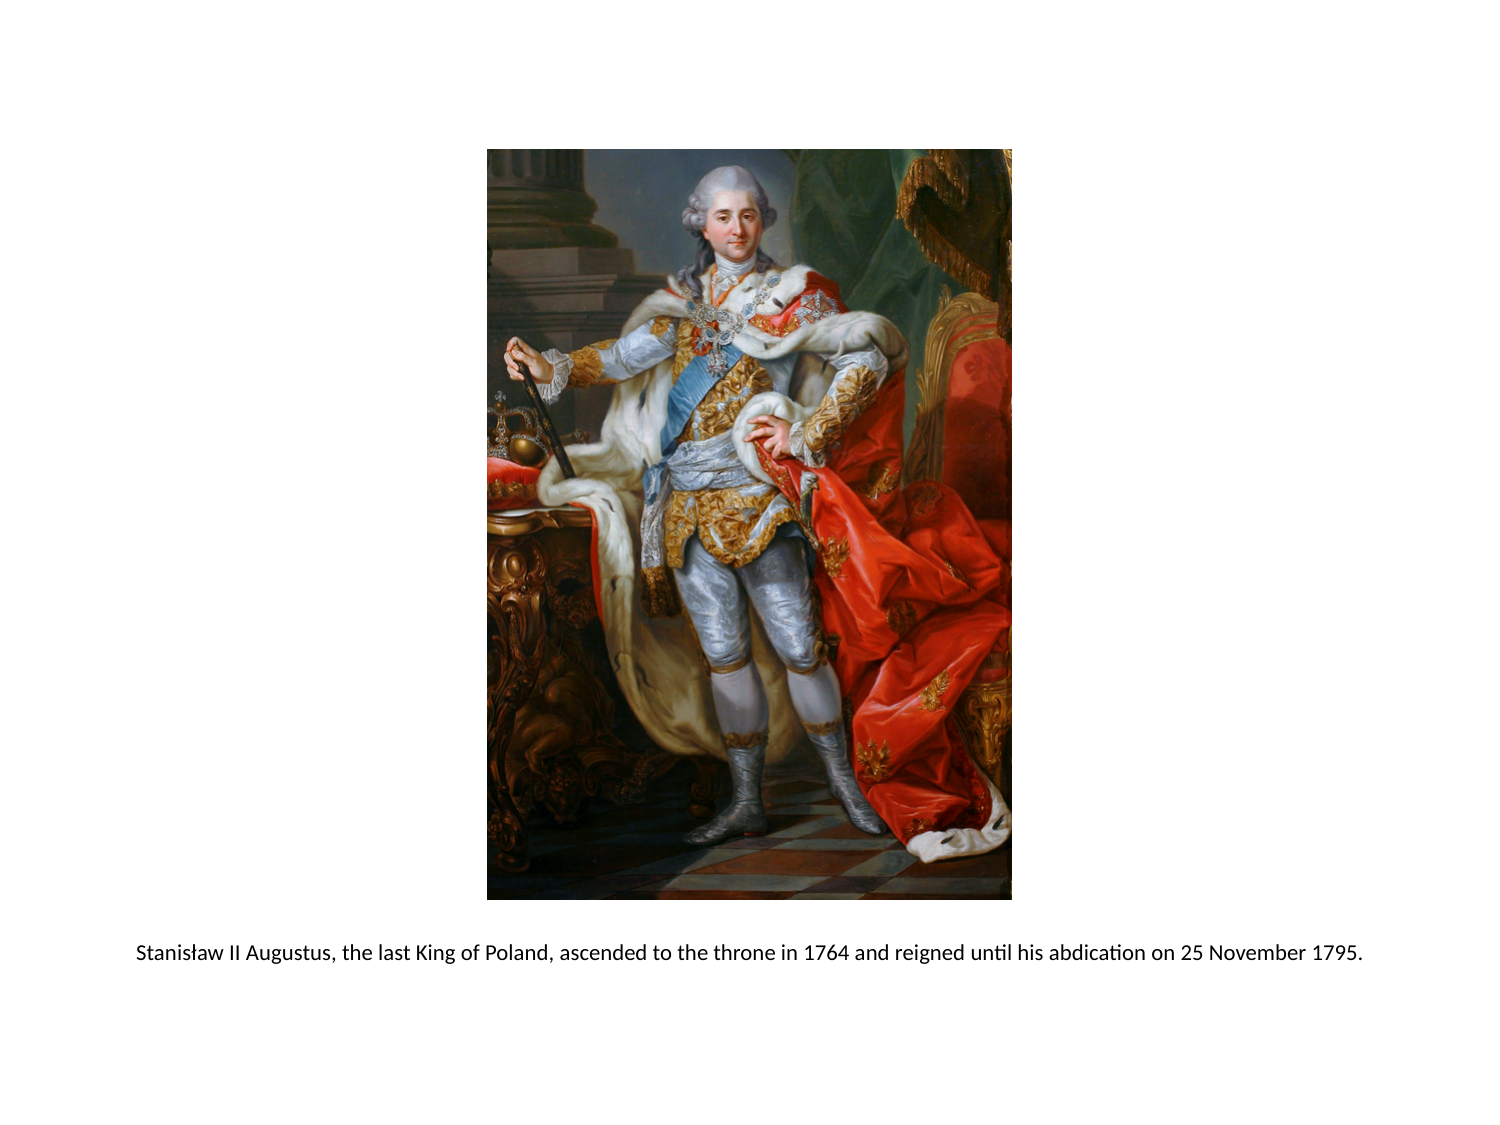

Stanisław II Augustus, the last King of Poland, ascended to the throne in 1764 and reigned until his abdication on 25 November 1795.